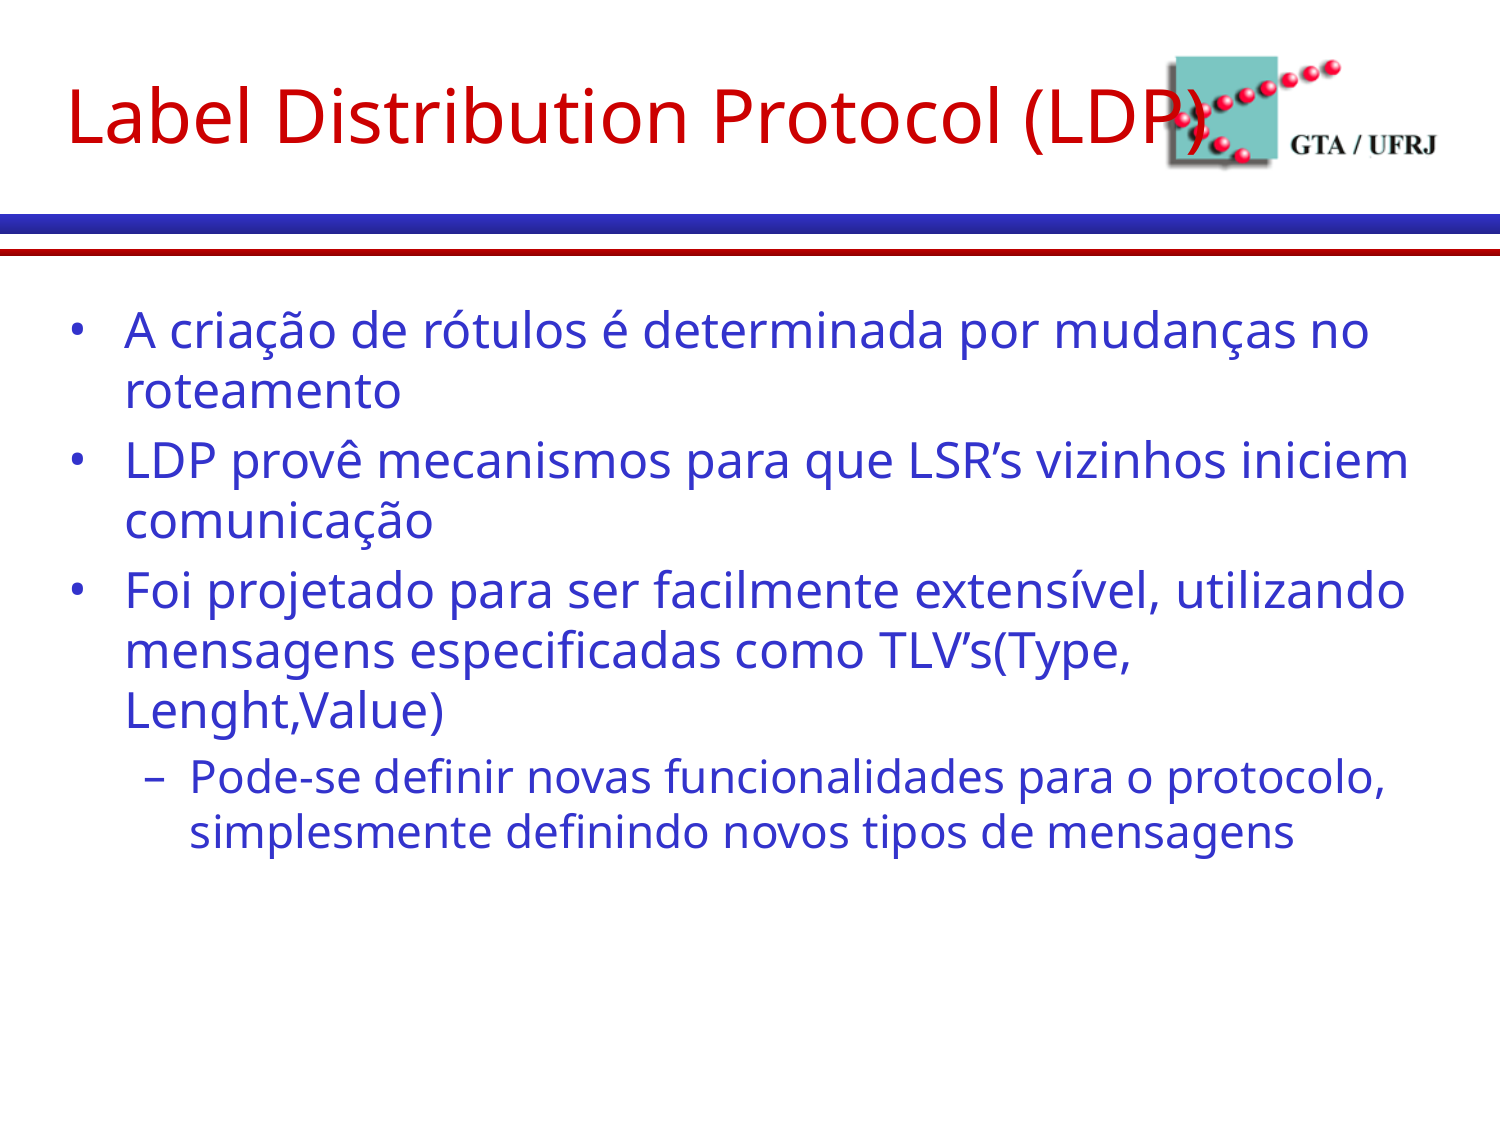

# Label Distribution Protocol (LDP)
A criação de rótulos é determinada por mudanças no roteamento
LDP provê mecanismos para que LSR’s vizinhos iniciem comunicação
Foi projetado para ser facilmente extensível, utilizando mensagens especificadas como TLV’s(Type, Lenght,Value)
Pode-se definir novas funcionalidades para o protocolo, simplesmente definindo novos tipos de mensagens